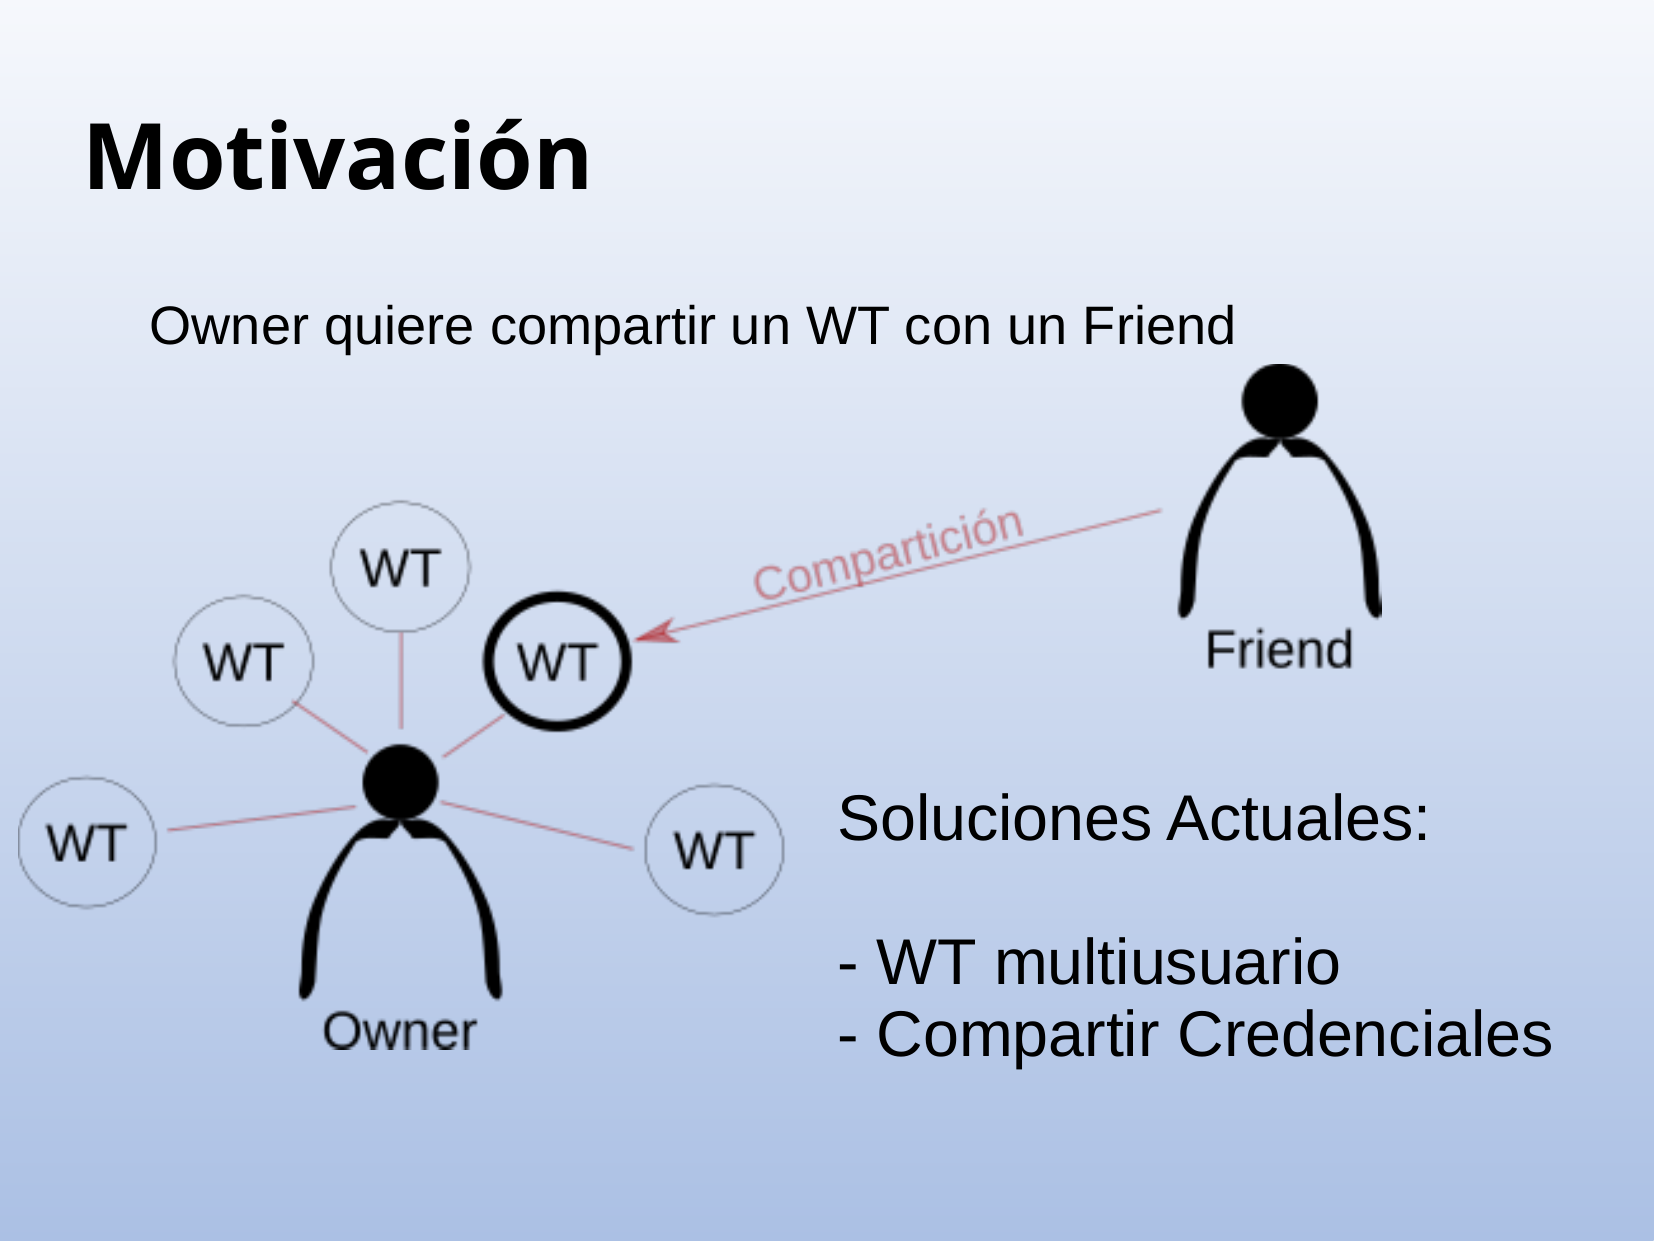

# Motivación
Owner quiere compartir un WT con un Friend
Soluciones Actuales:
- WT multiusuario
- Compartir Credenciales